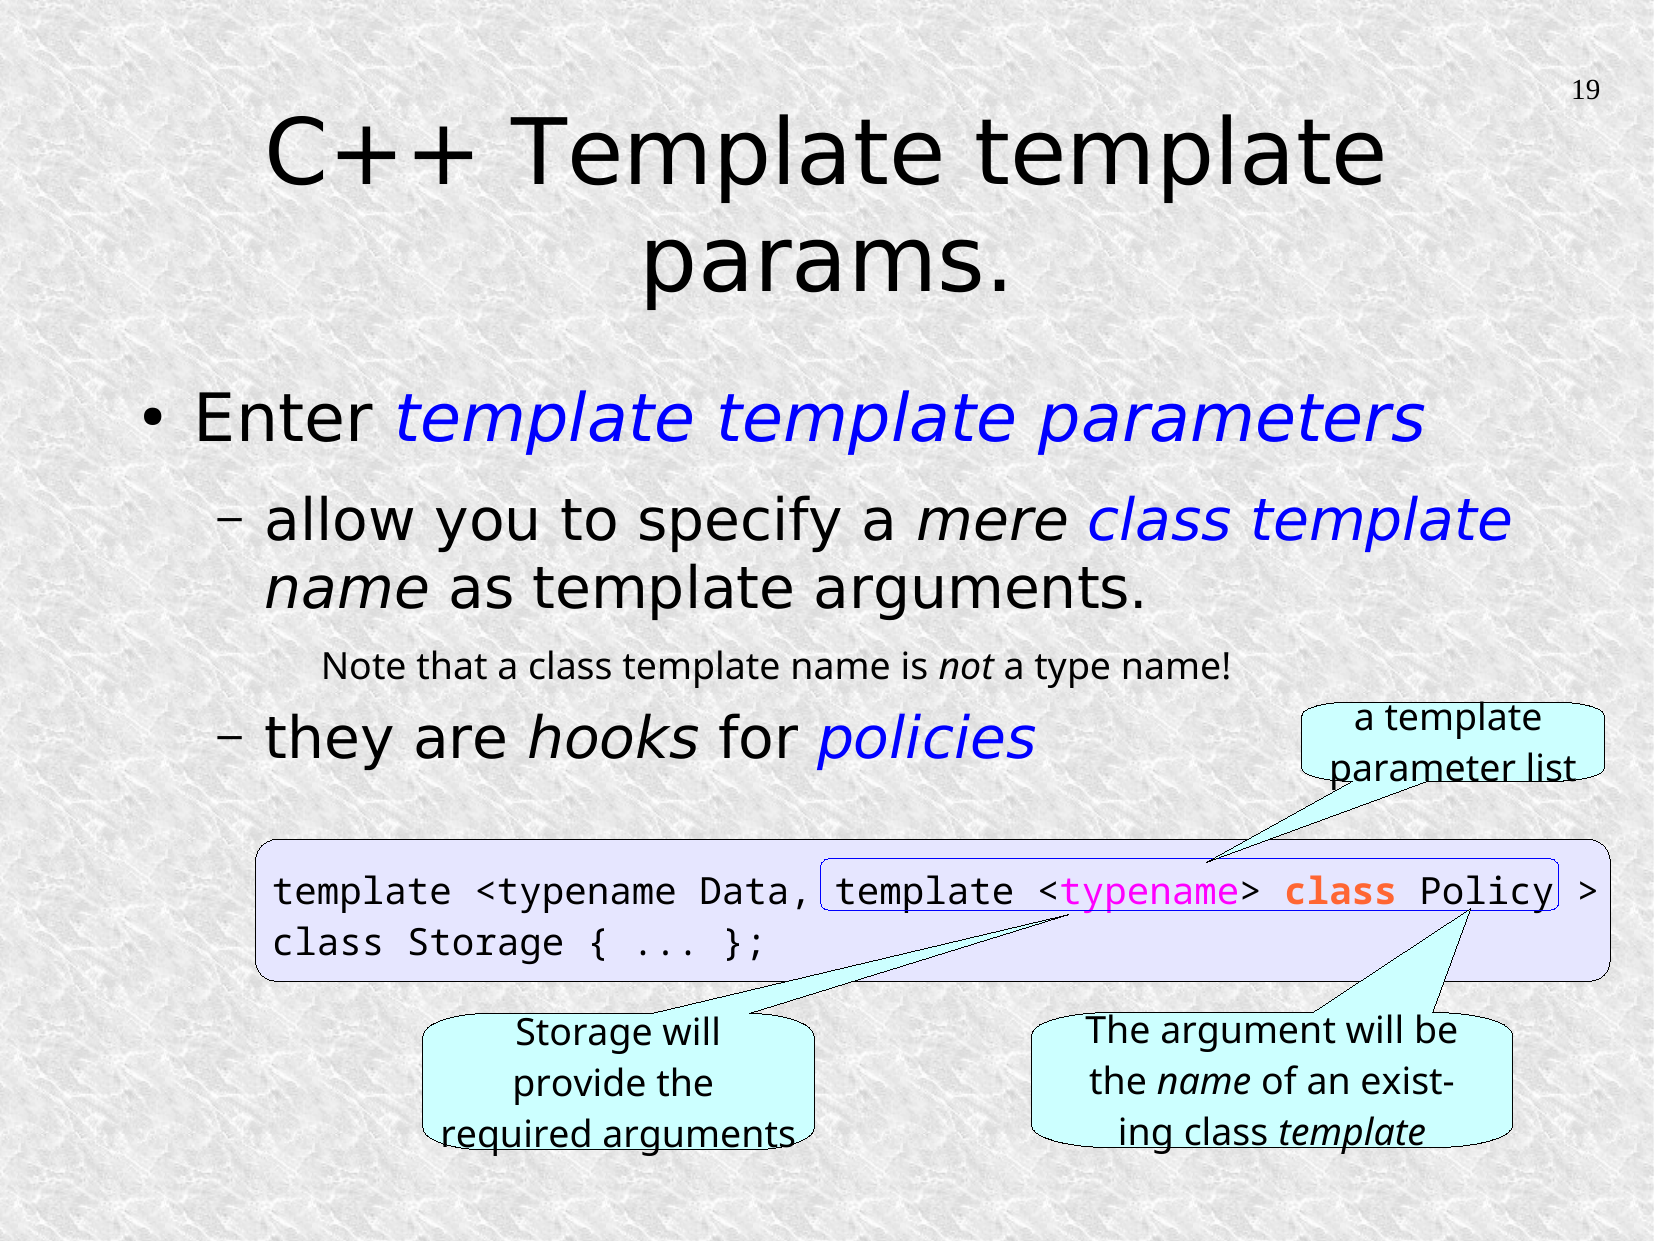

19
# C++ Template template params.
Enter template template parameters
allow you to specify a mere class template name as template arguments.
they are hooks for policies
Note that a class template name is not a type name!
a template
parameter list
template <typename Data, template <typename> class Policy >
class Storage { ... };
The argument will be
the name of an exist-
ing class template
Storage will
provide the
required arguments